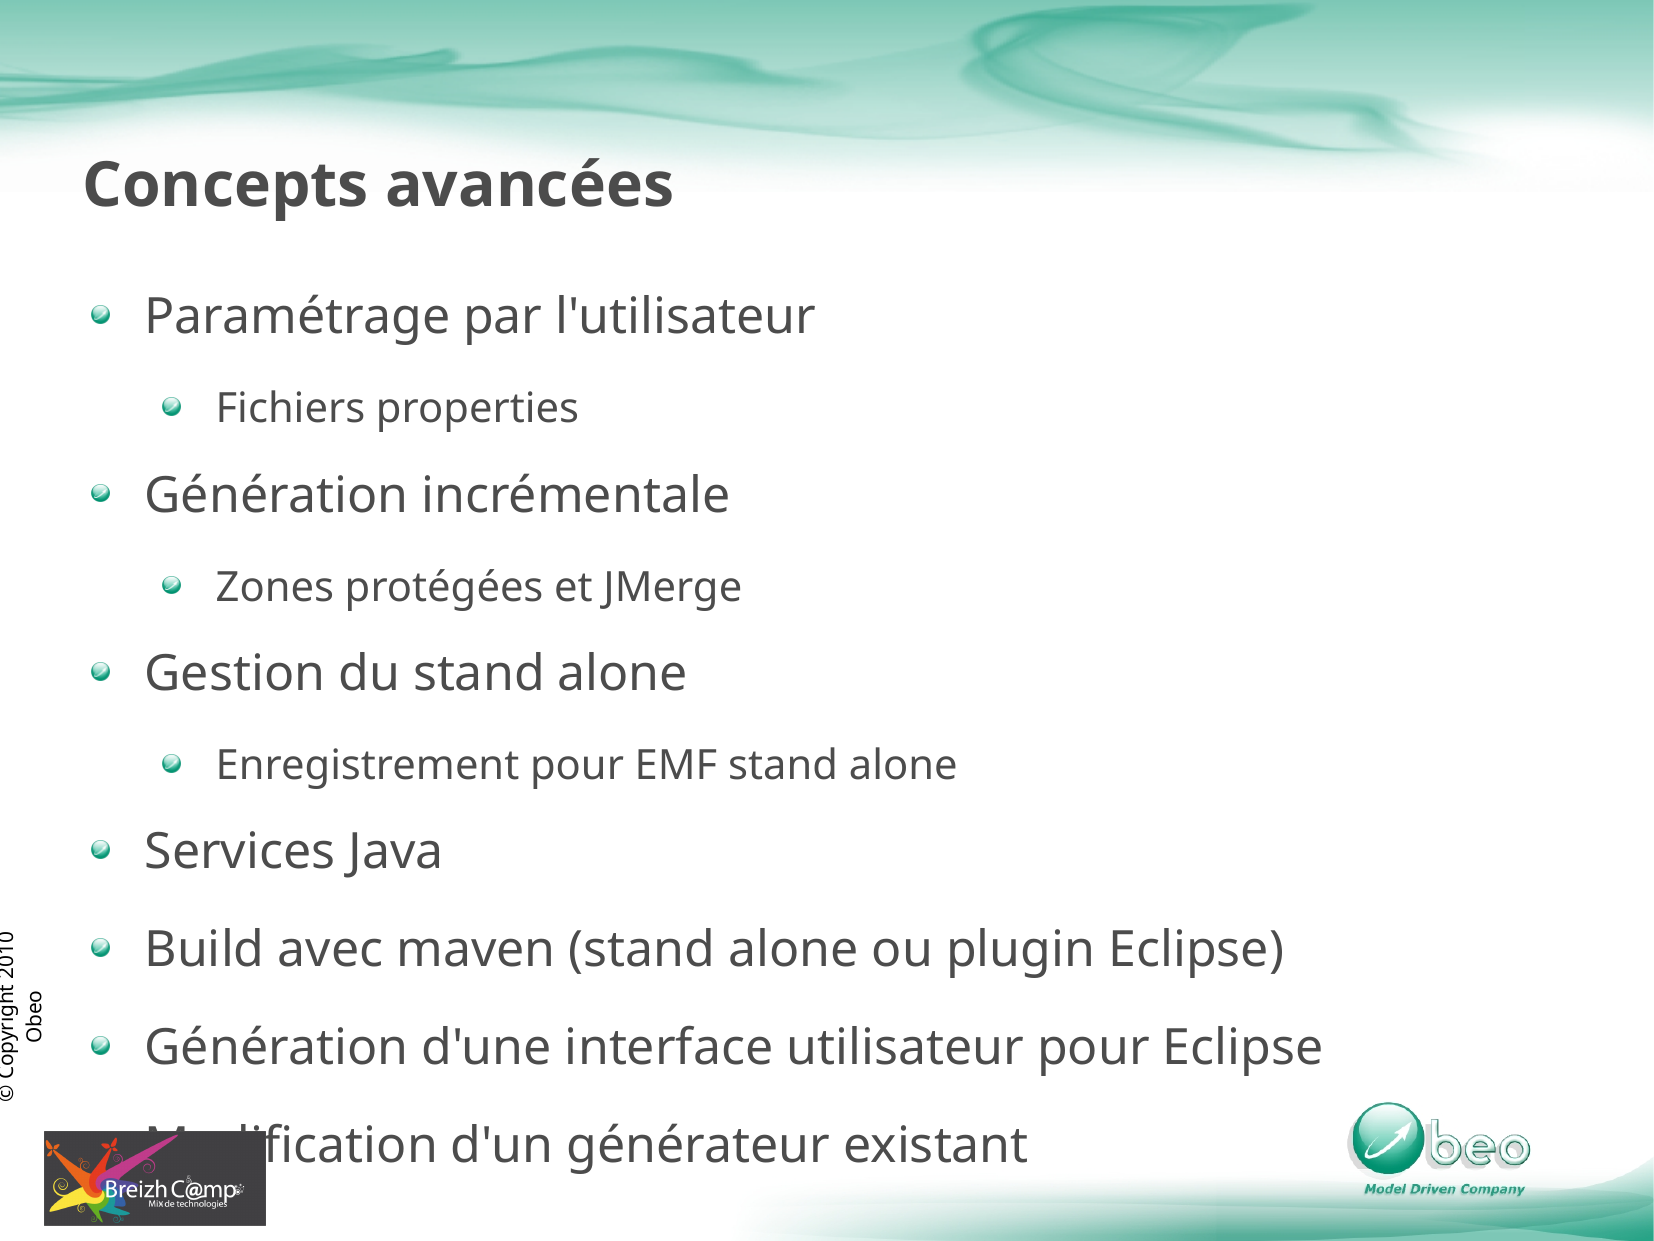

# Concepts avancées
Paramétrage par l'utilisateur
Fichiers properties
Génération incrémentale
Zones protégées et JMerge
Gestion du stand alone
Enregistrement pour EMF stand alone
Services Java
Build avec maven (stand alone ou plugin Eclipse)
Génération d'une interface utilisateur pour Eclipse
Modification d'un générateur existant
13